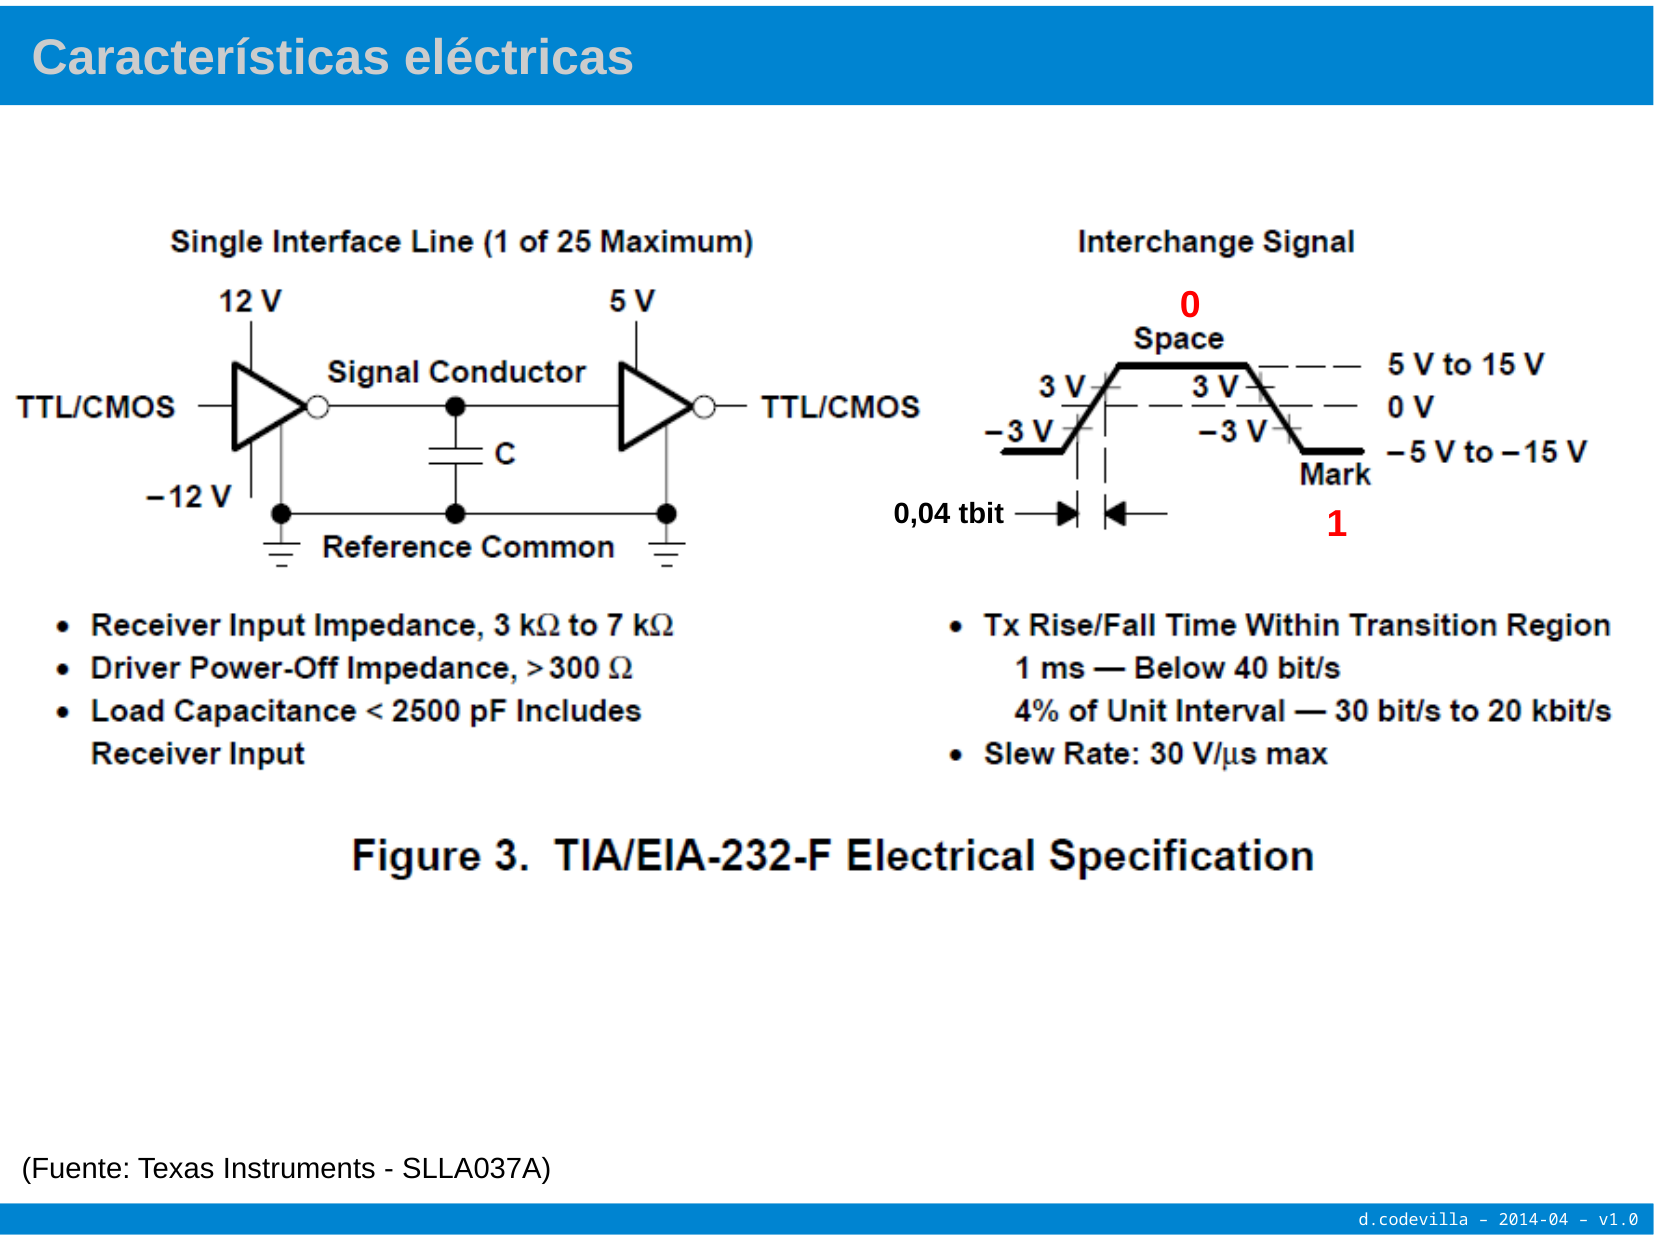

Características eléctricas
0
0,04 tbit
1
(Fuente: Texas Instruments - SLLA037A)